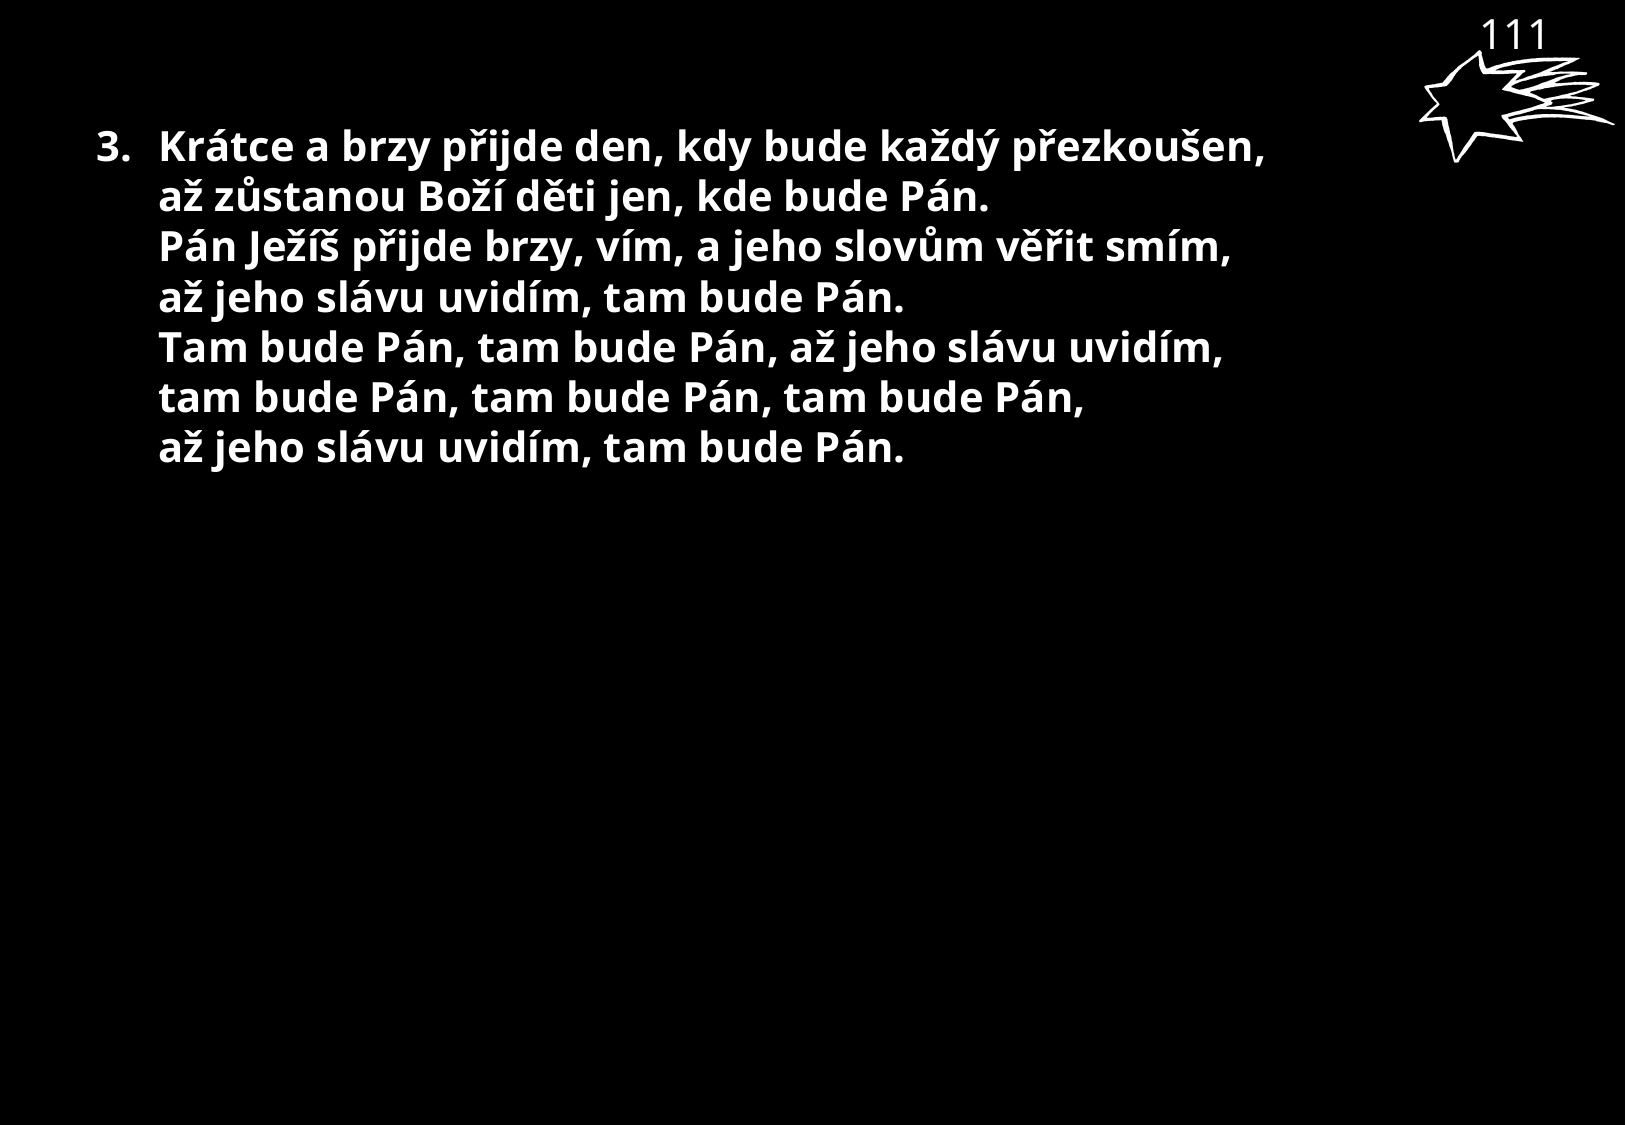

111
# 3. 	Krátce a brzy přijde den, kdy bude každý přezkoušen, až zůstanou Boží děti jen, kde bude Pán. Pán Ježíš přijde brzy, vím, a jeho slovům věřit smím, až jeho slávu uvidím, tam bude Pán. Tam bude Pán, tam bude Pán, až jeho slávu uvidím, tam bude Pán, tam bude Pán, tam bude Pán, až jeho slávu uvidím, tam bude Pán.